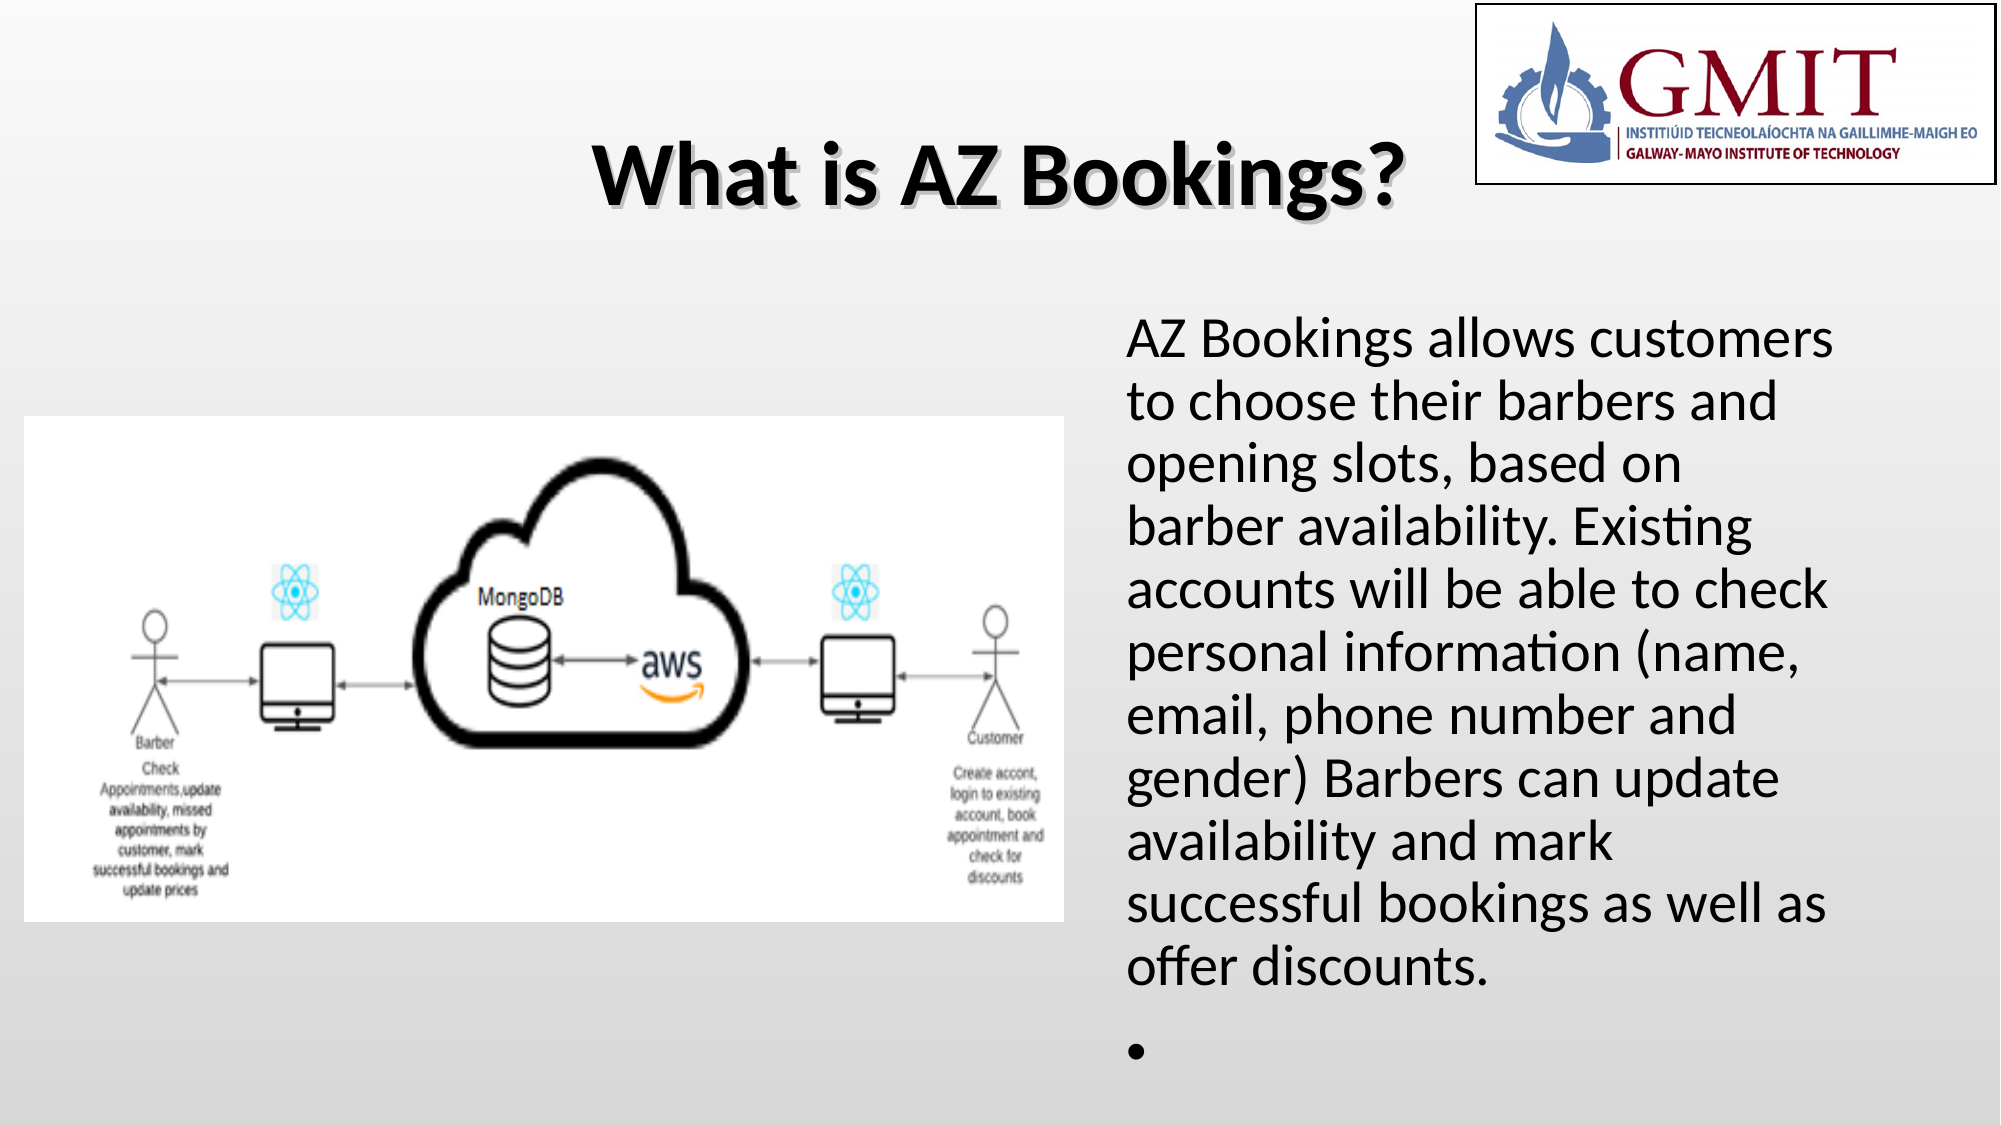

# What is AZ Bookings?
AZ Bookings allows customers to choose their barbers and opening slots, based on barber availability. Existing accounts will be able to check personal information (name, email, phone number and gender) Barbers can update availability and mark successful bookings as well as offer discounts.